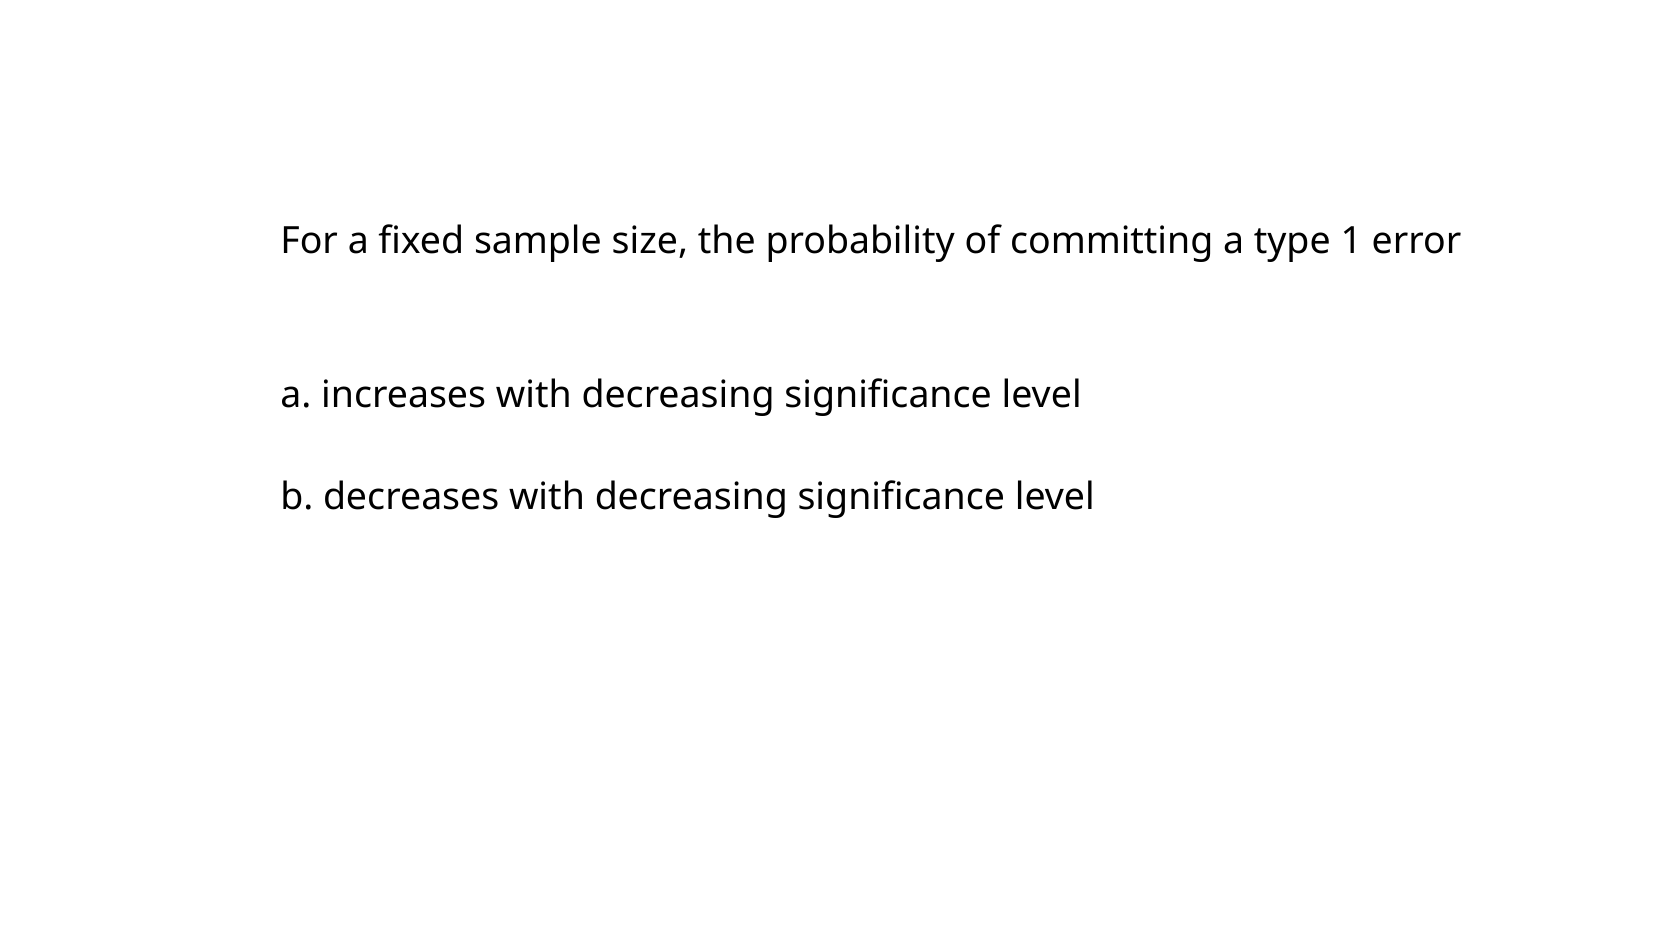

For a fixed sample size, the probability of committing a type 1 error
a. increases with decreasing significance level
b. decreases with decreasing significance level